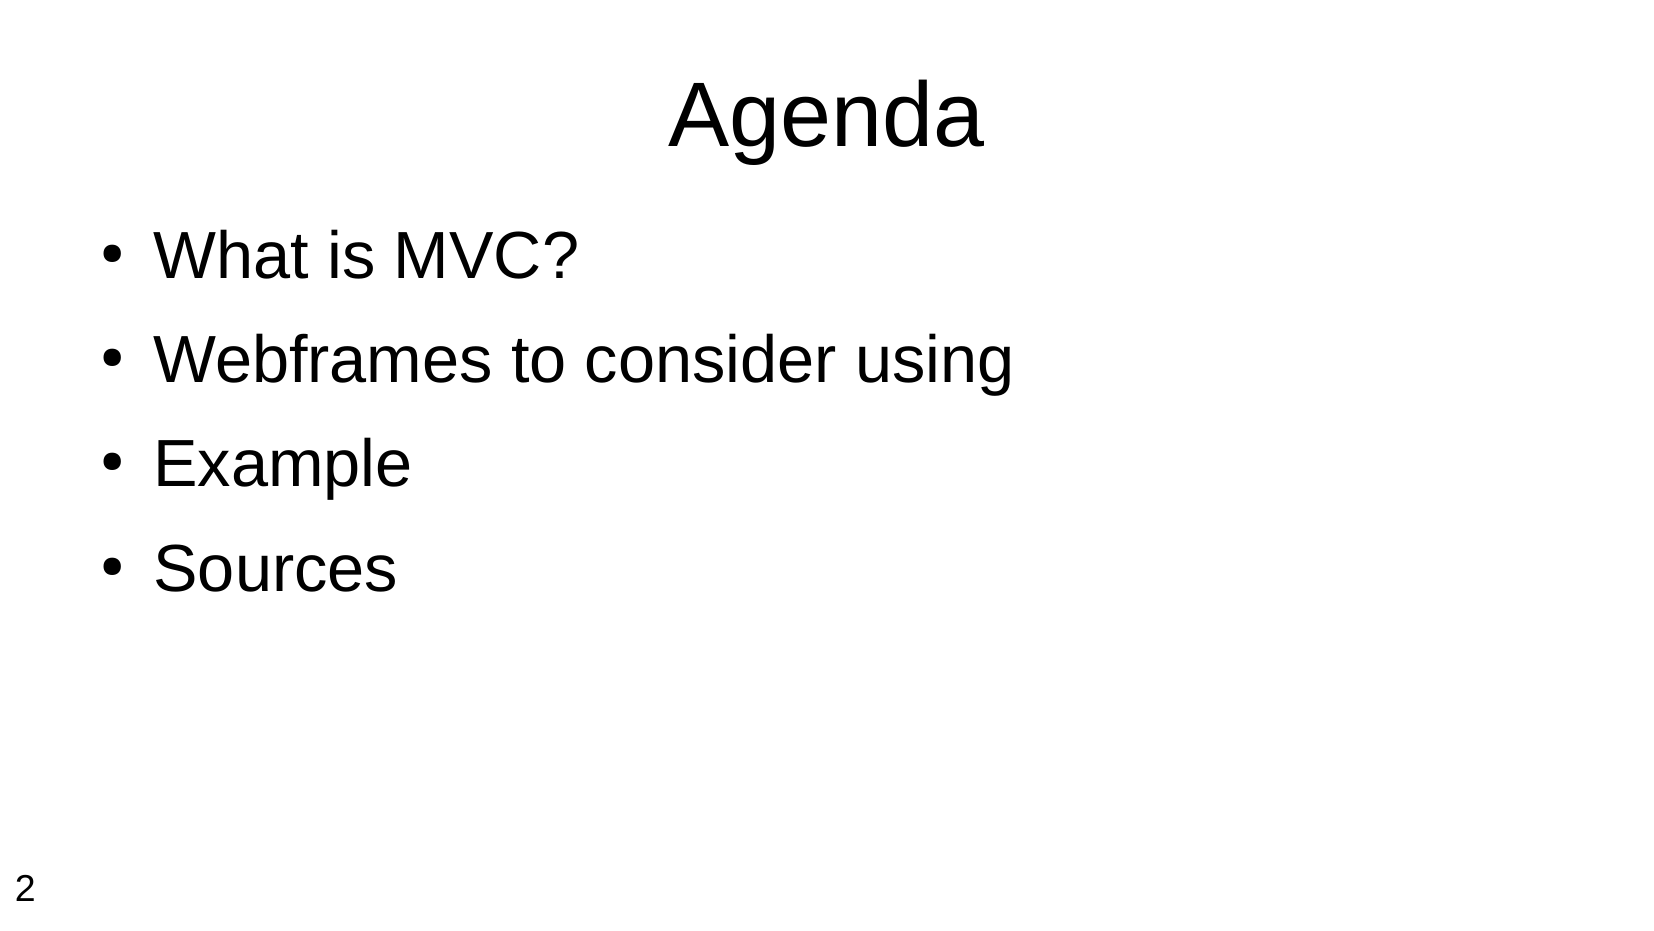

# Agenda
What is MVC?
Webframes to consider using
Example
Sources
2